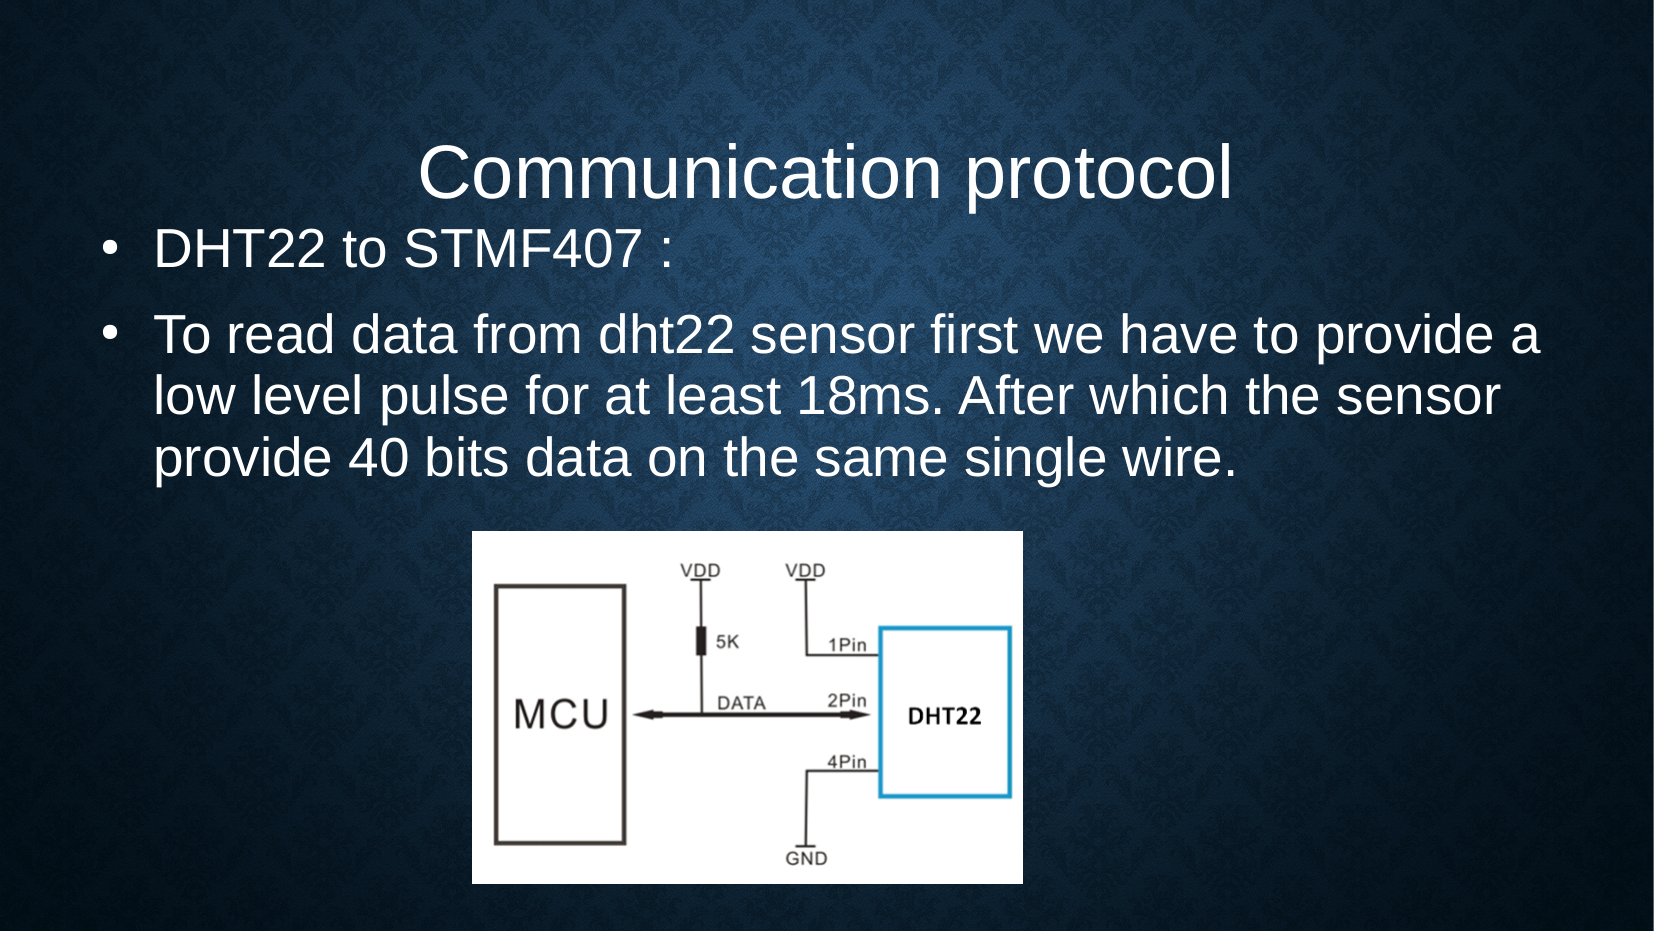

# Communication protocol
DHT22 to STMF407 :
To read data from dht22 sensor first we have to provide a low level pulse for at least 18ms. After which the sensor provide 40 bits data on the same single wire.